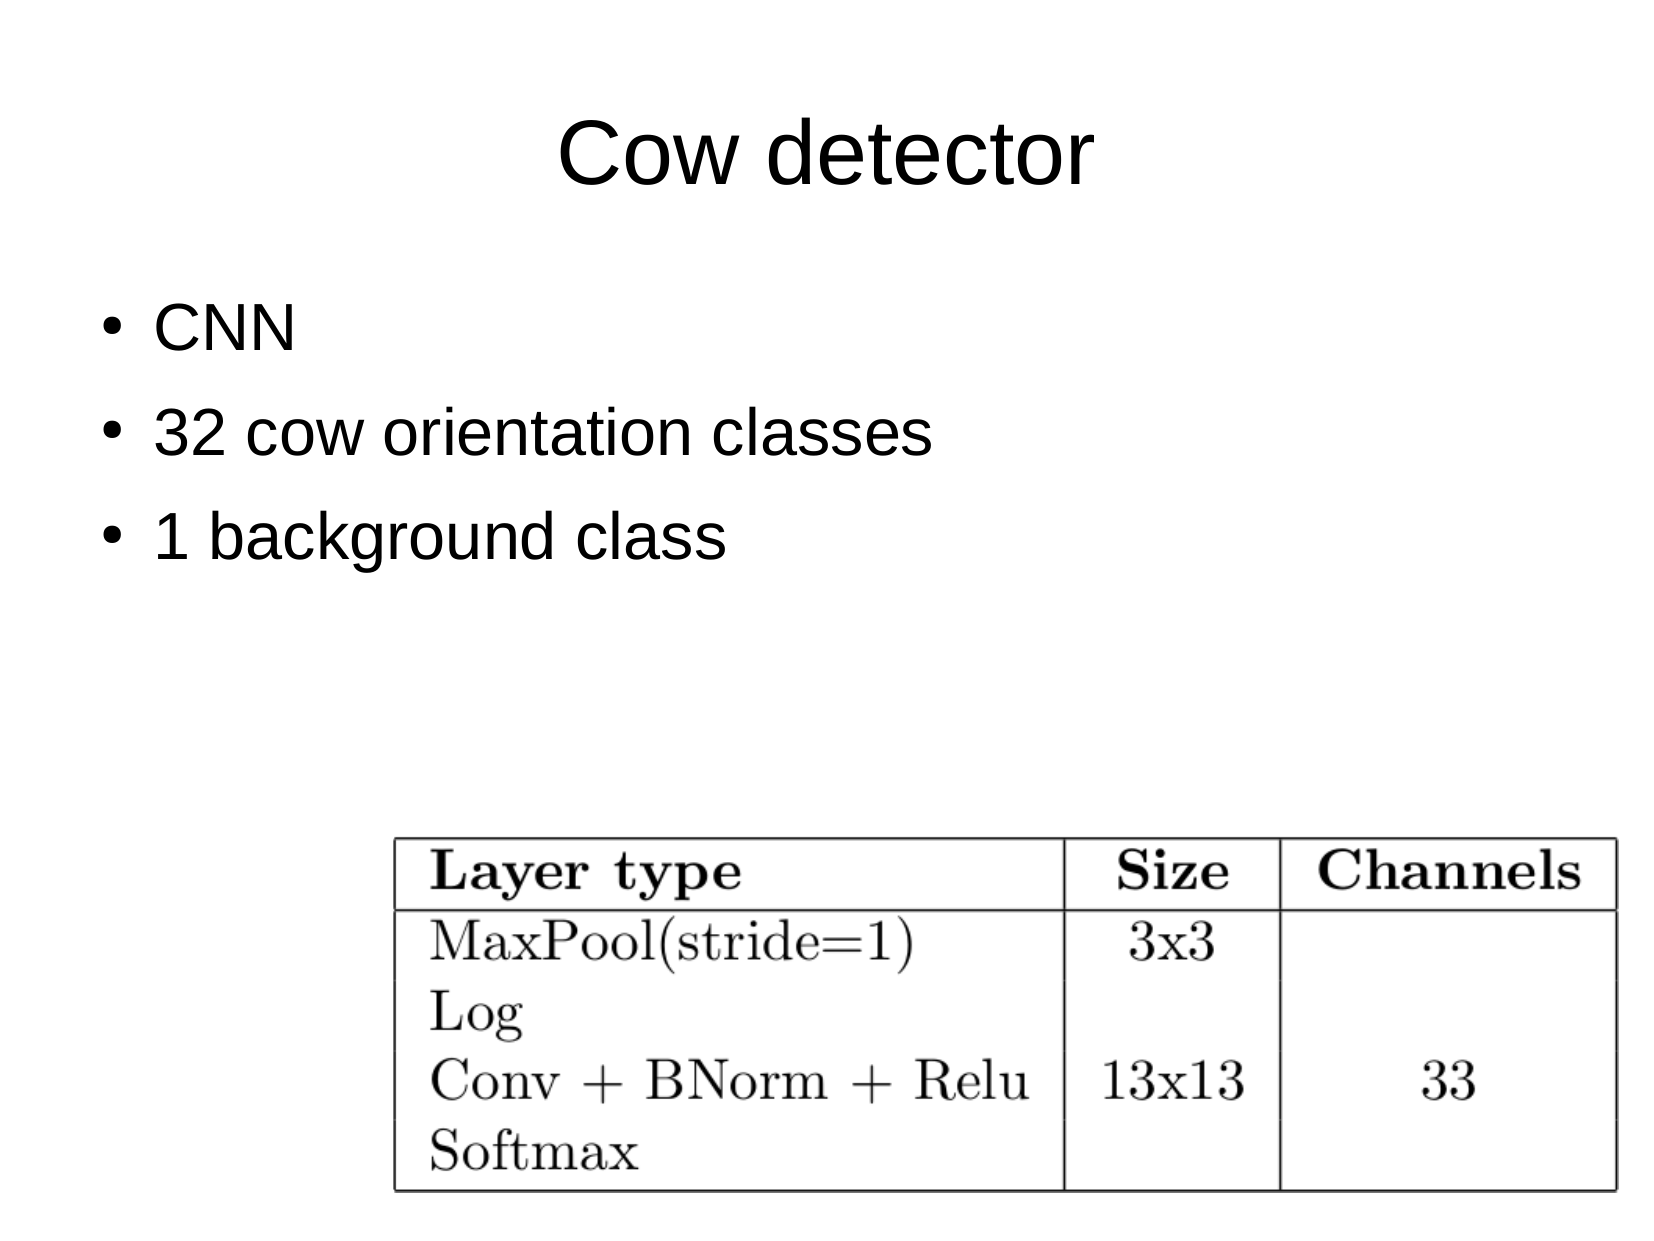

# Cow detector
CNN
32 cow orientation classes
1 background class